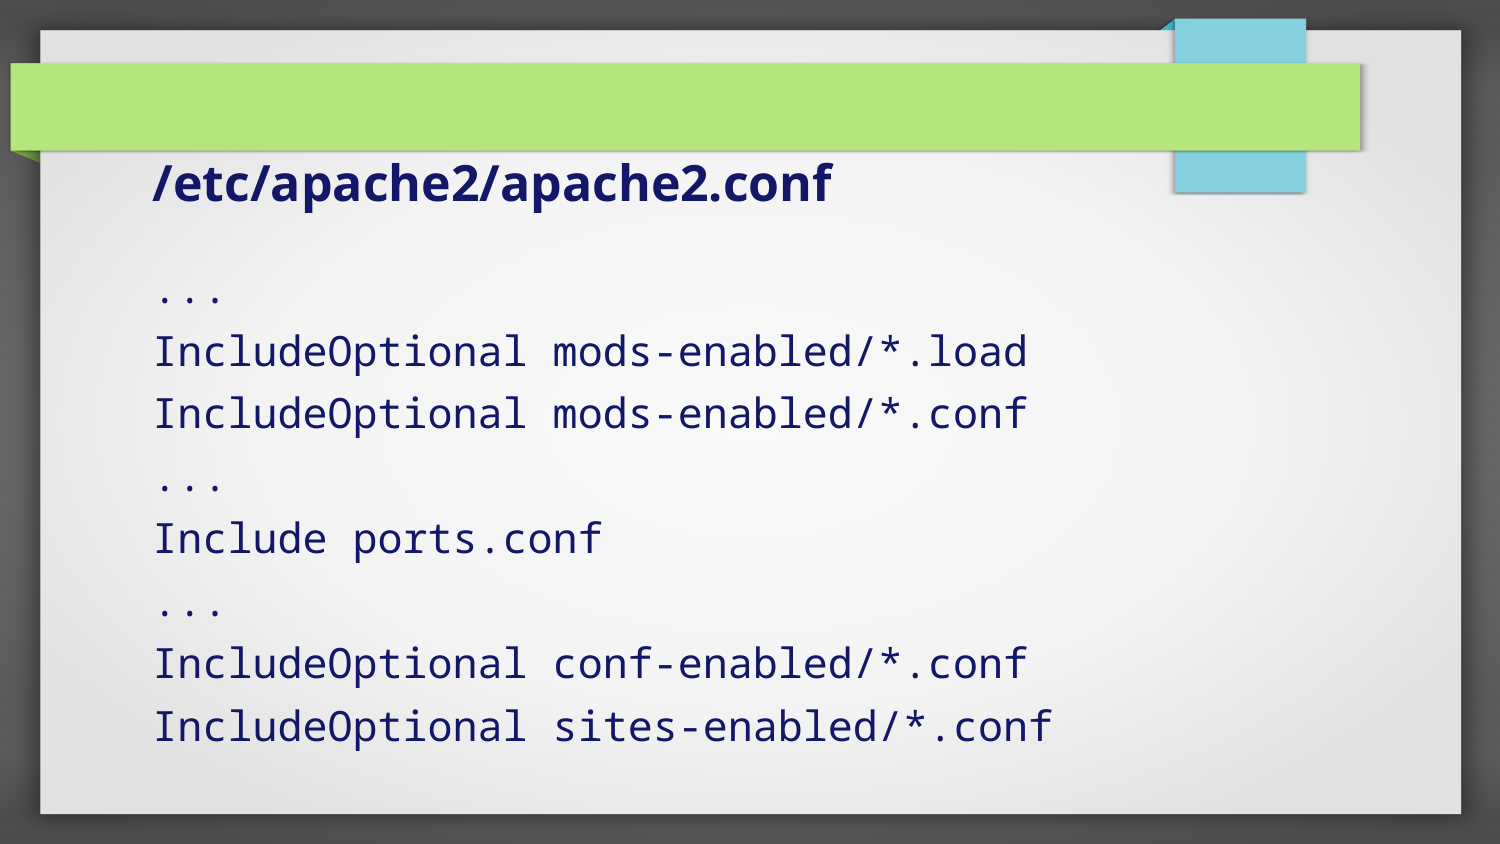

# /etc/apache2/apache2.conf
...
IncludeOptional mods-enabled/*.load
IncludeOptional mods-enabled/*.conf
...
Include ports.conf
...
IncludeOptional conf-enabled/*.conf
IncludeOptional sites-enabled/*.conf